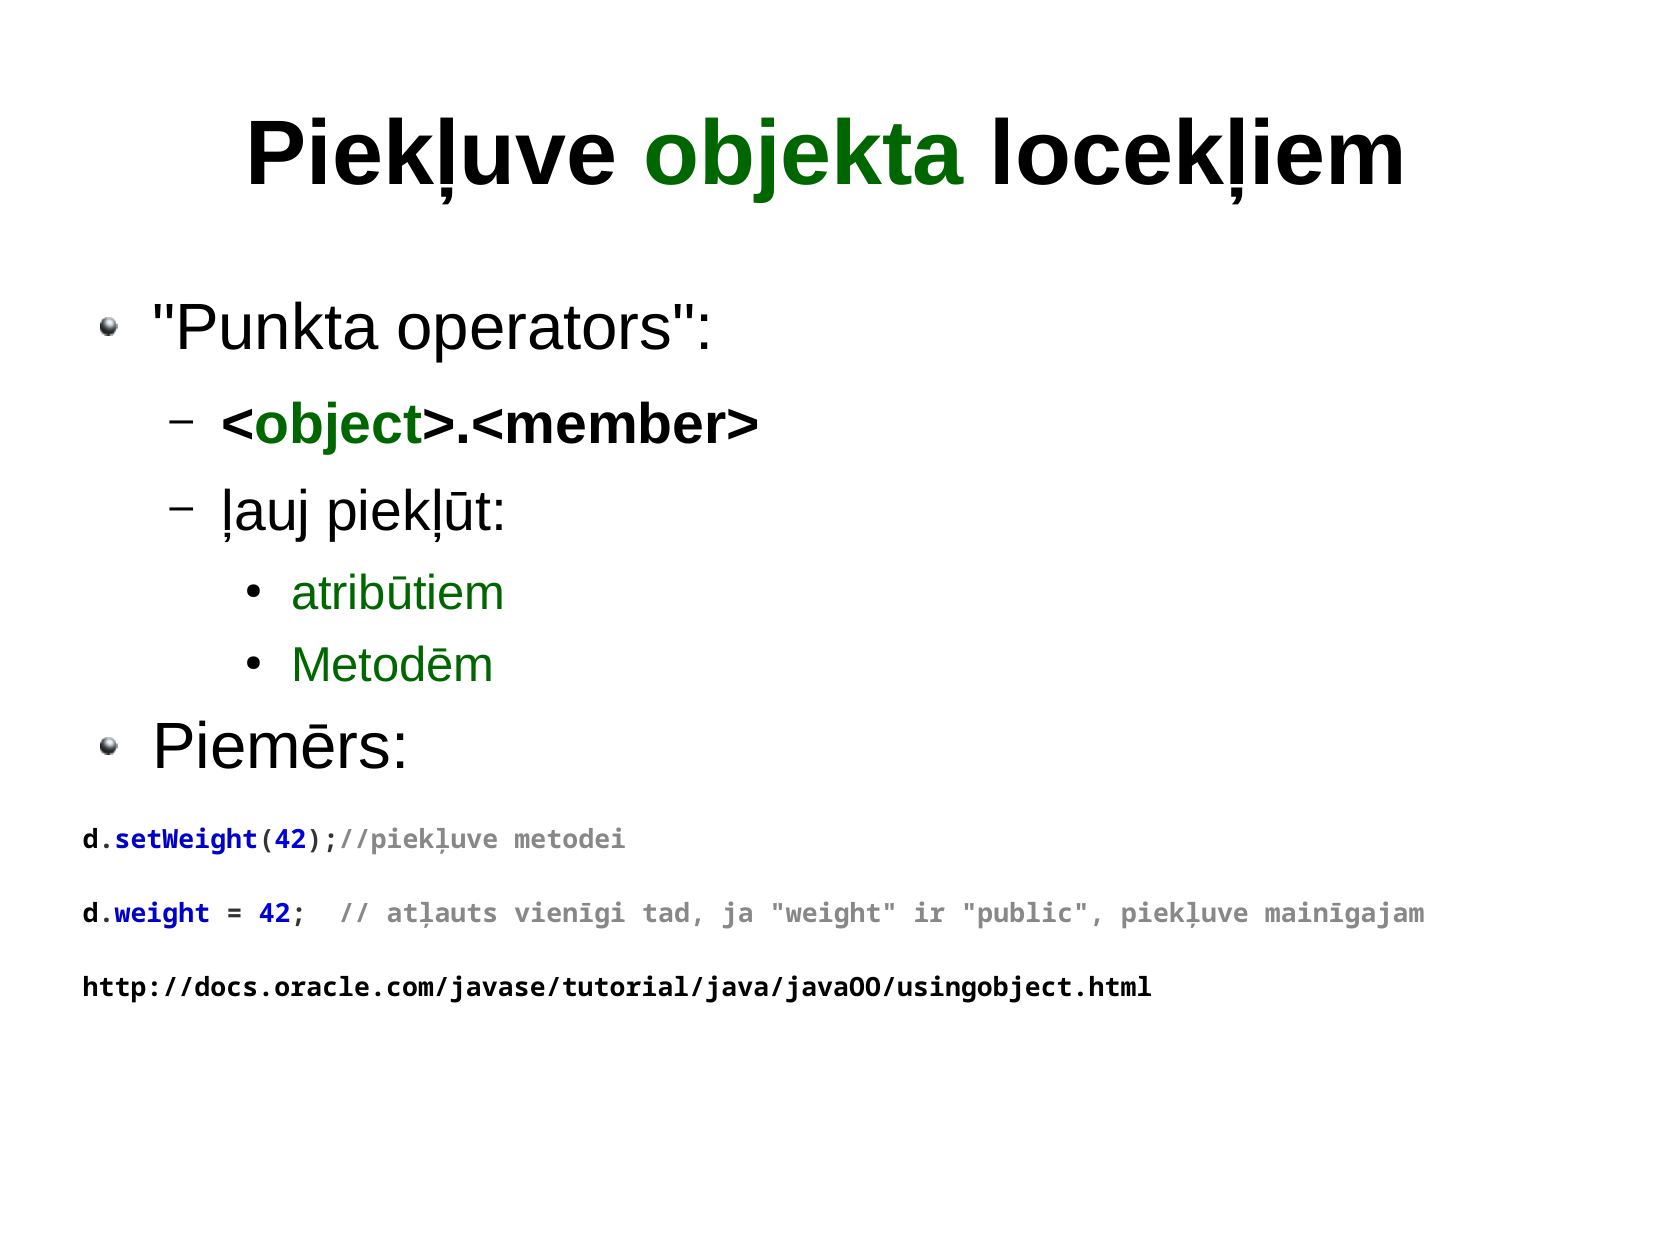

# Piekļuve objekta locekļiem
"Punkta operators":
<object>.<member>
ļauj piekļūt:
atribūtiem
Metodēm
Piemērs:
d.setWeight(42);//piekļuve metodei
d.weight = 42; // atļauts vienīgi tad, ja "weight" ir "public", piekļuve mainīgajam
http://docs.oracle.com/javase/tutorial/java/javaOO/usingobject.html